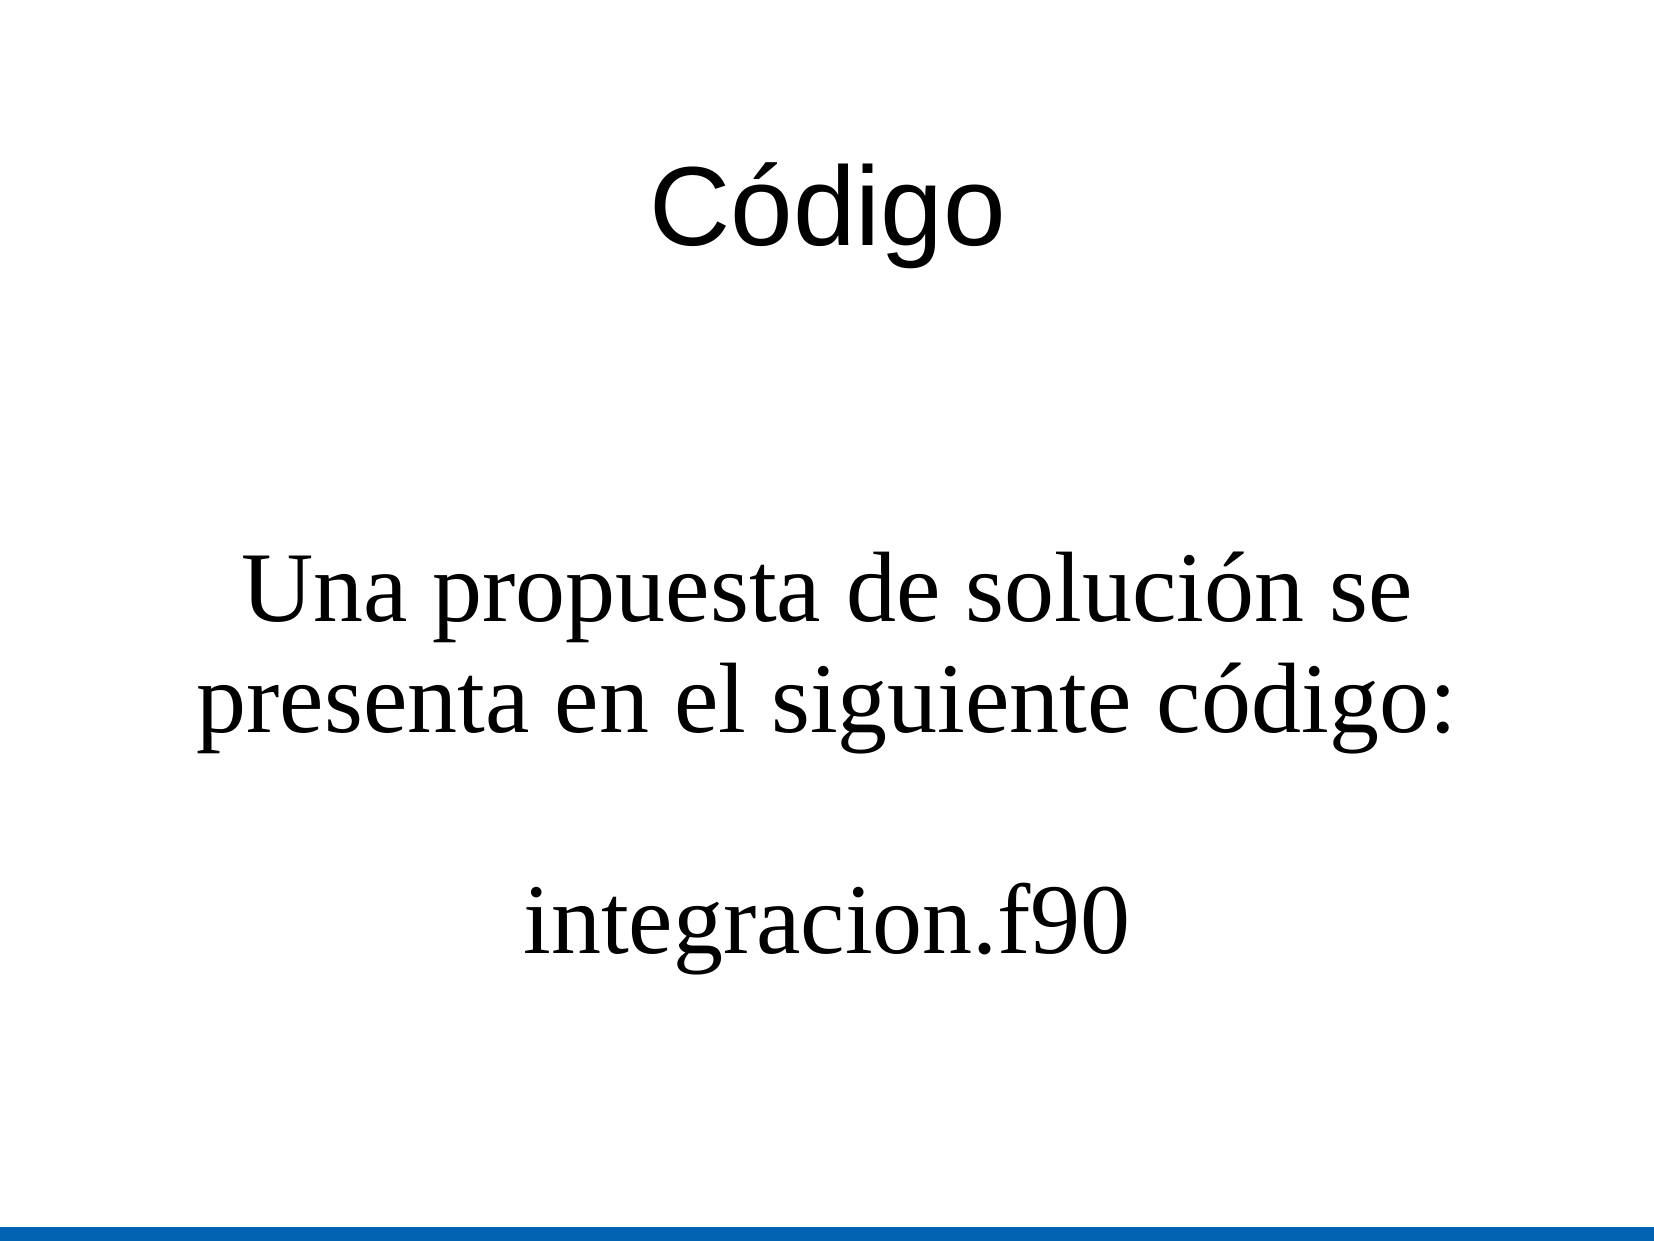

# Código
Una propuesta de solución se presenta en el siguiente código:
integracion.f90